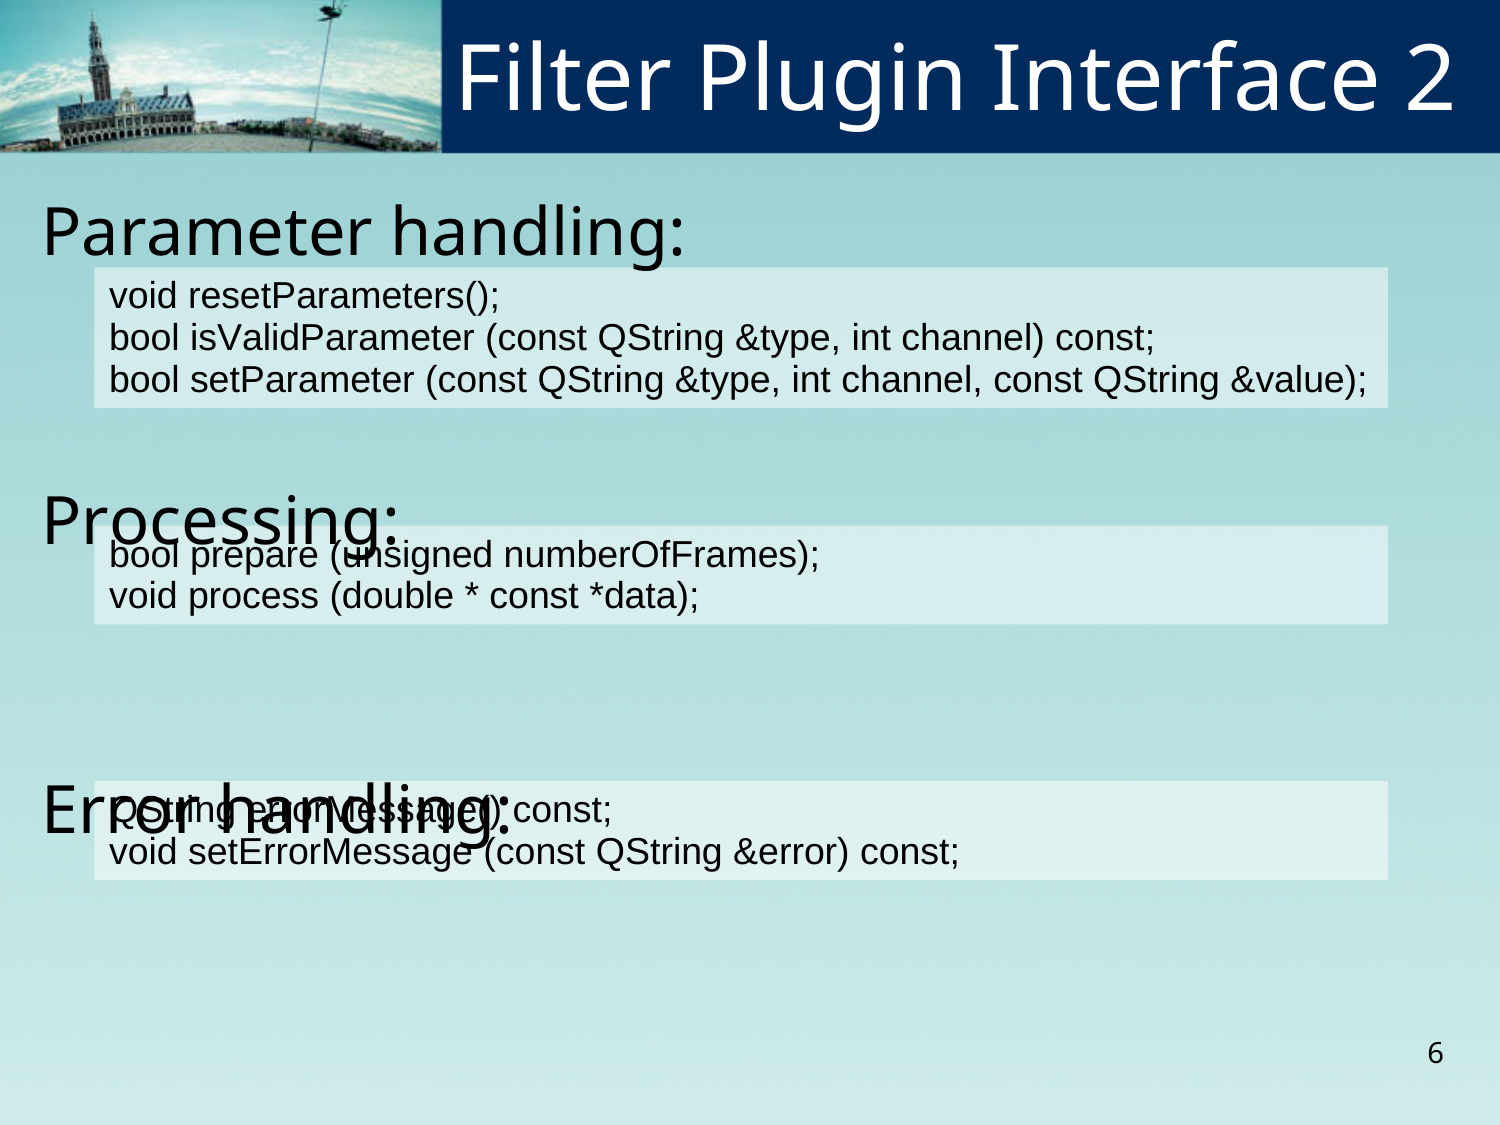

# Filter Plugin Interface 2
Parameter handling:
Processing:
Error handling:
void resetParameters();
bool isValidParameter (const QString &type, int channel) const;
bool setParameter (const QString &type, int channel, const QString &value);
bool prepare (unsigned numberOfFrames);
void process (double * const *data);
QString errorMessage() const;
void setErrorMessage (const QString &error) const;
6